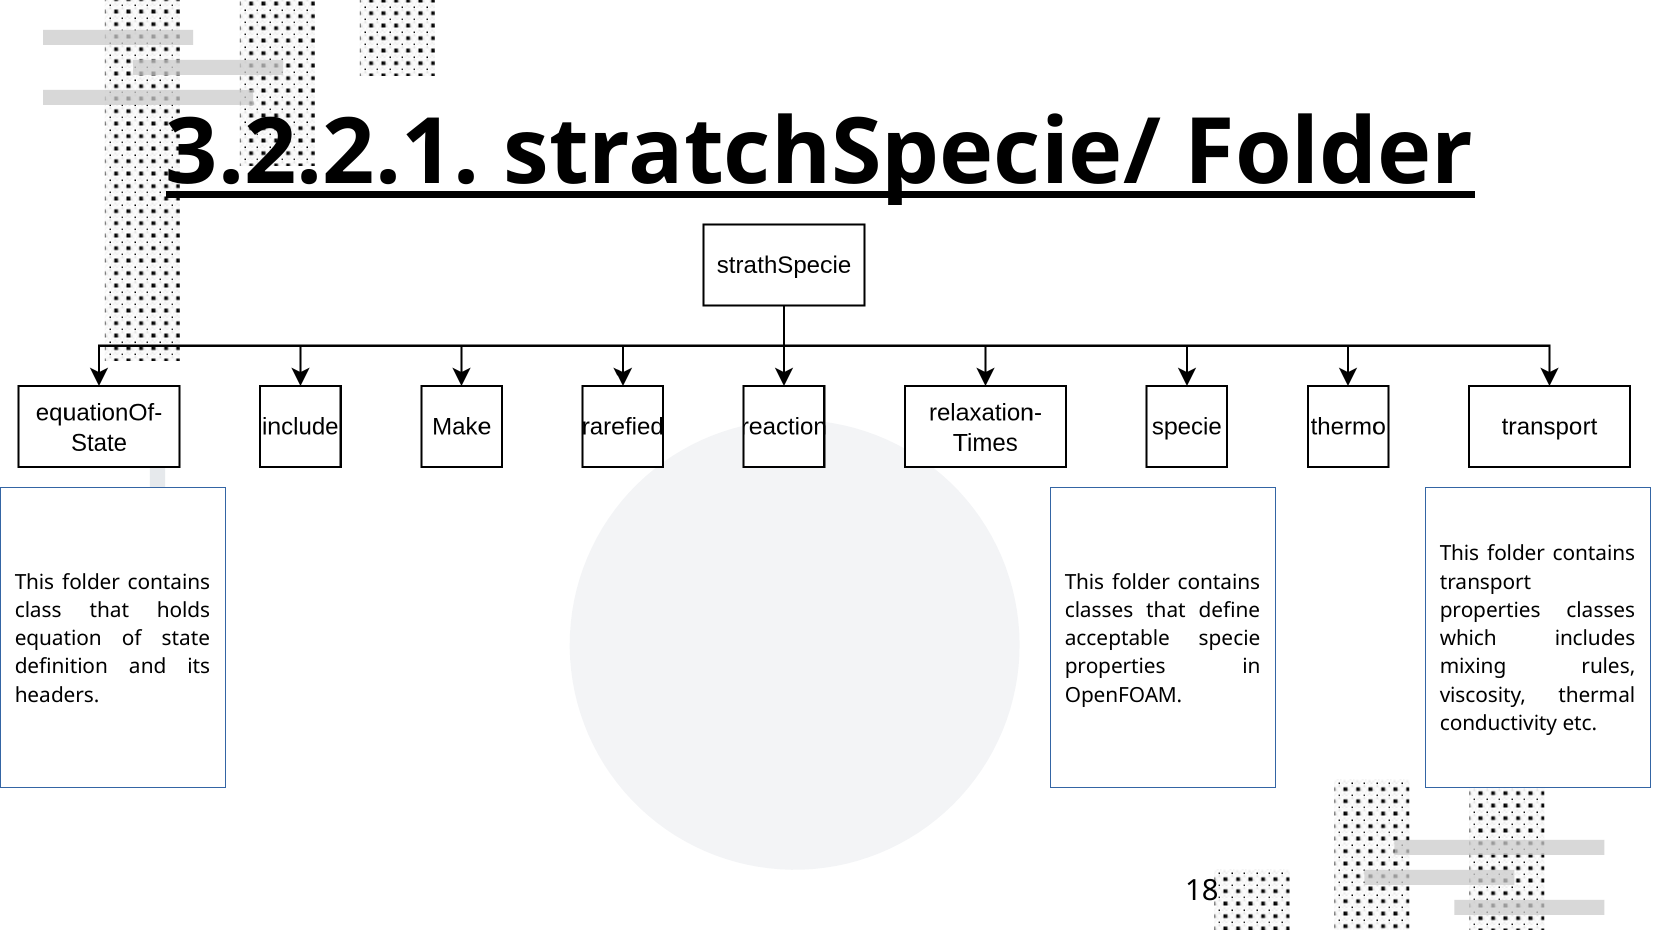

# 3.2.2.1. stratchSpecie/ Folder
This folder contains class that holds equation of state definition and its headers.
This folder contains classes that define acceptable specie properties in OpenFOAM.
This folder contains transport properties classes which includes mixing rules, viscosity, thermal conductivity etc.
18